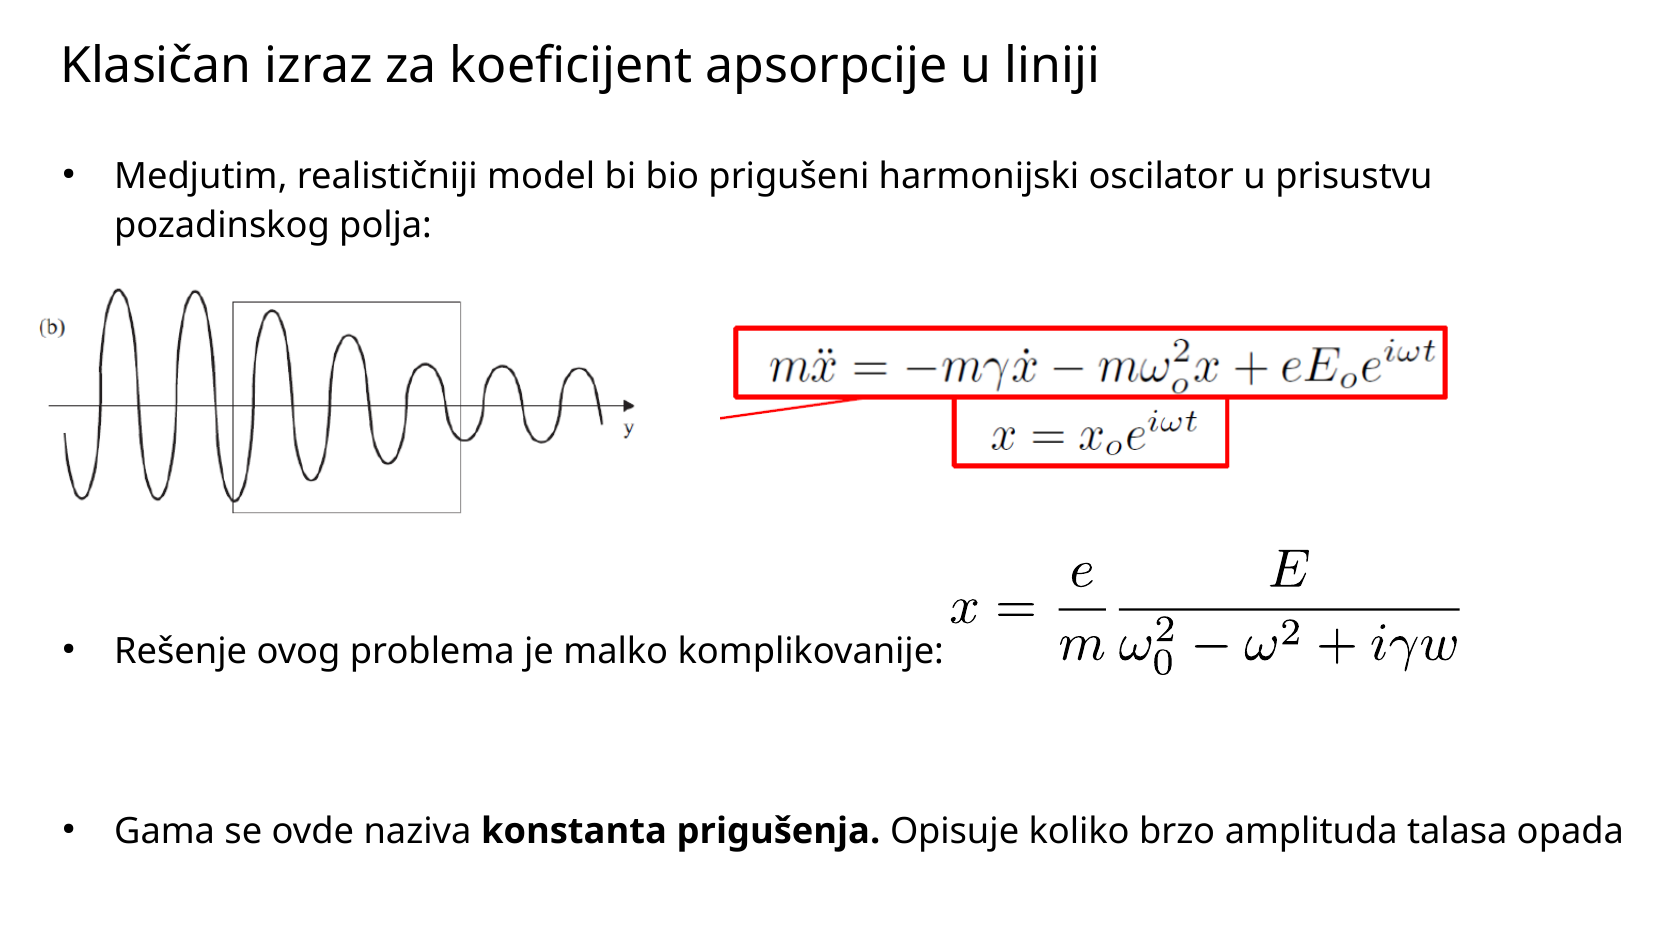

# Klasičan izraz za koeficijent apsorpcije u liniji
Medjutim, realističniji model bi bio prigušeni harmonijski oscilator u prisustvu pozadinskog polja:
Rešenje ovog problema je malko komplikovanije:
Gama se ovde naziva konstanta prigušenja. Opisuje koliko brzo amplituda talasa opada